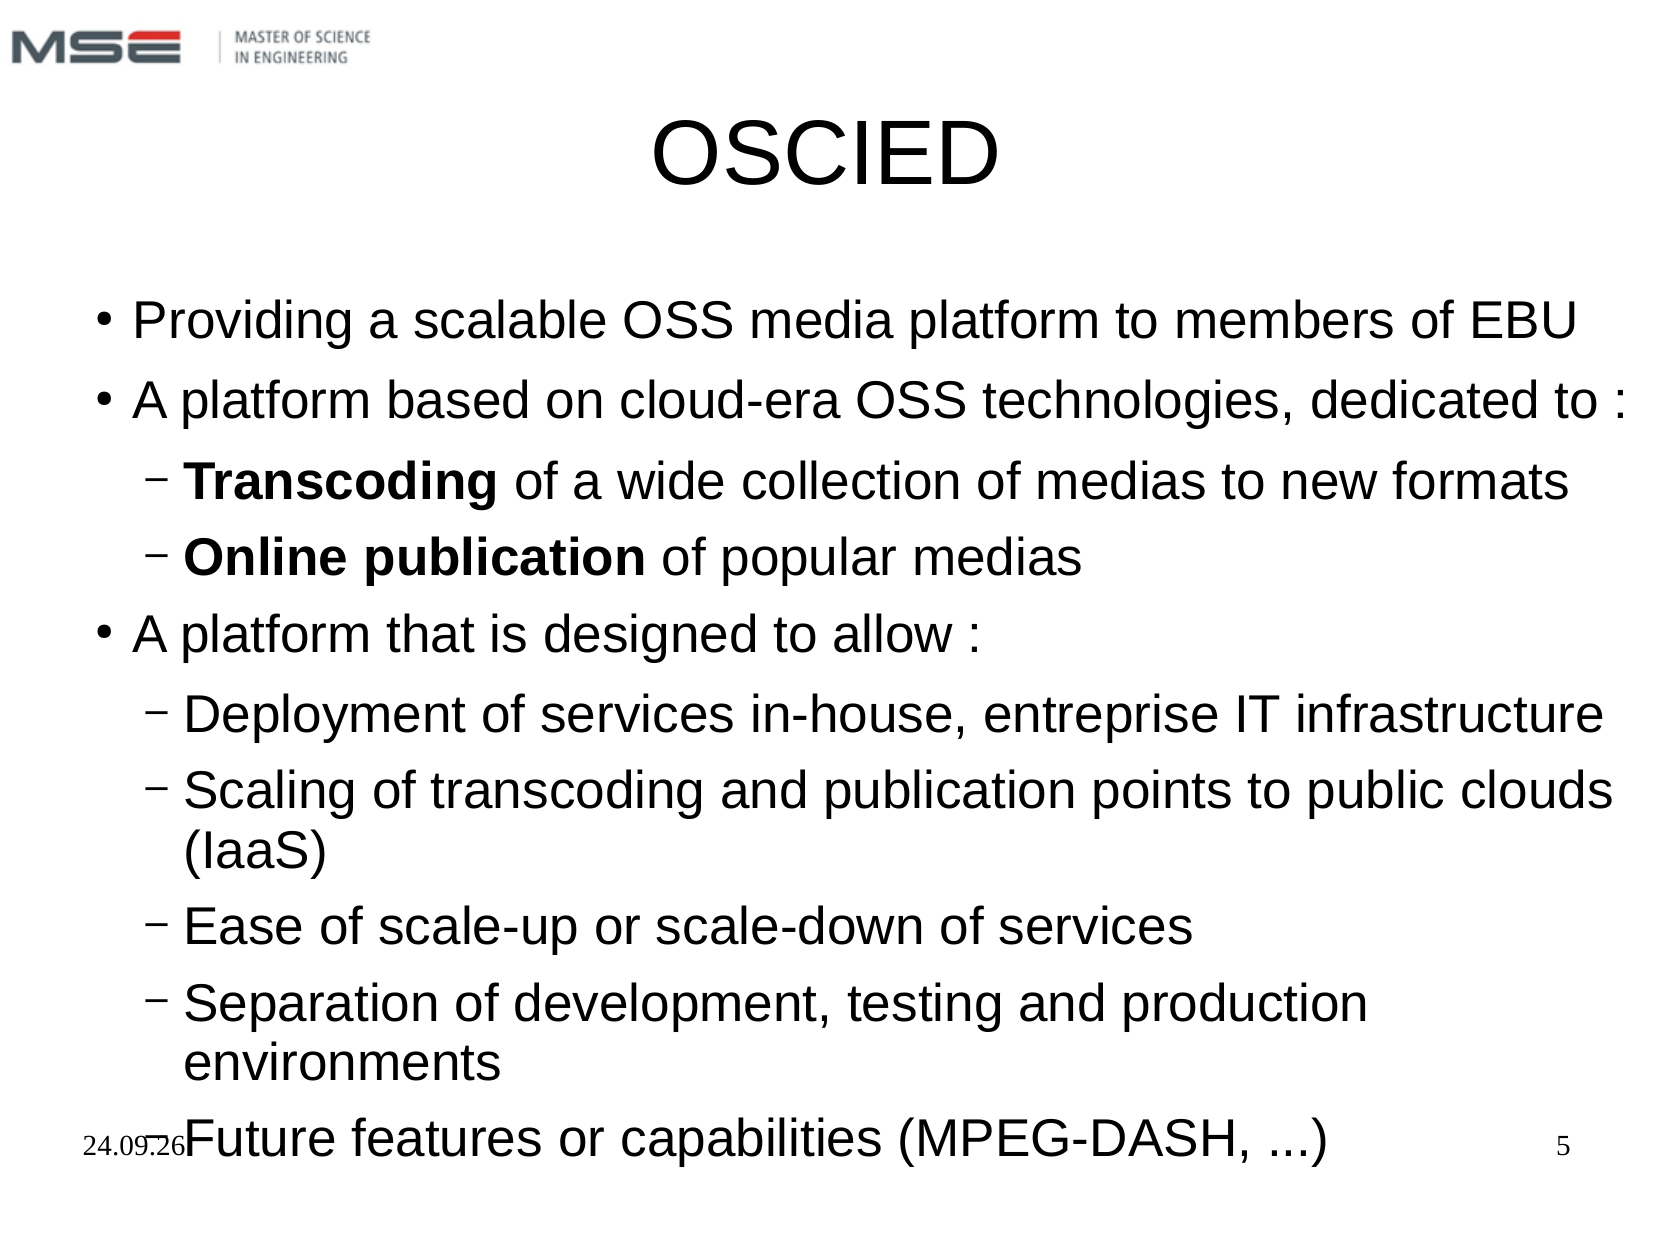

# OSCIED
Providing a scalable OSS media platform to members of EBU
A platform based on cloud-era OSS technologies, dedicated to :
Transcoding of a wide collection of medias to new formats
Online publication of popular medias
A platform that is designed to allow :
Deployment of services in-house, entreprise IT infrastructure
Scaling of transcoding and publication points to public clouds (IaaS)
Ease of scale-up or scale-down of services
Separation of development, testing and production environments
Future features or capabilities (MPEG-DASH, ...)
5